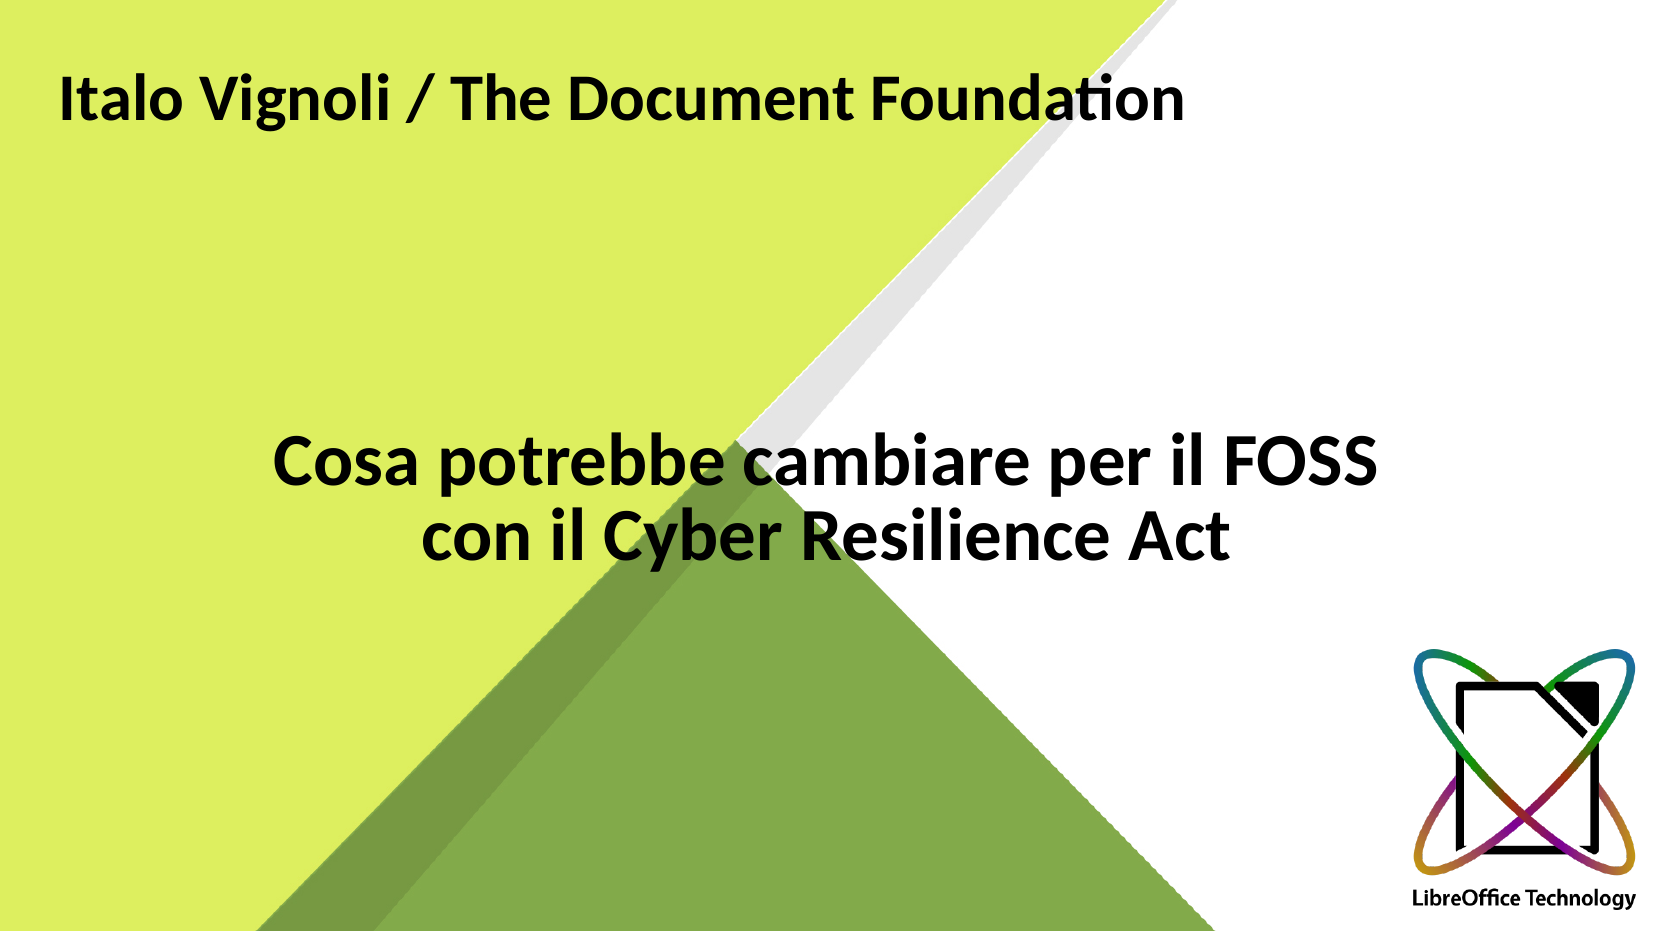

# Italo Vignoli / The Document Foundation
Cosa potrebbe cambiare per il FOSS
con il Cyber Resilience Act